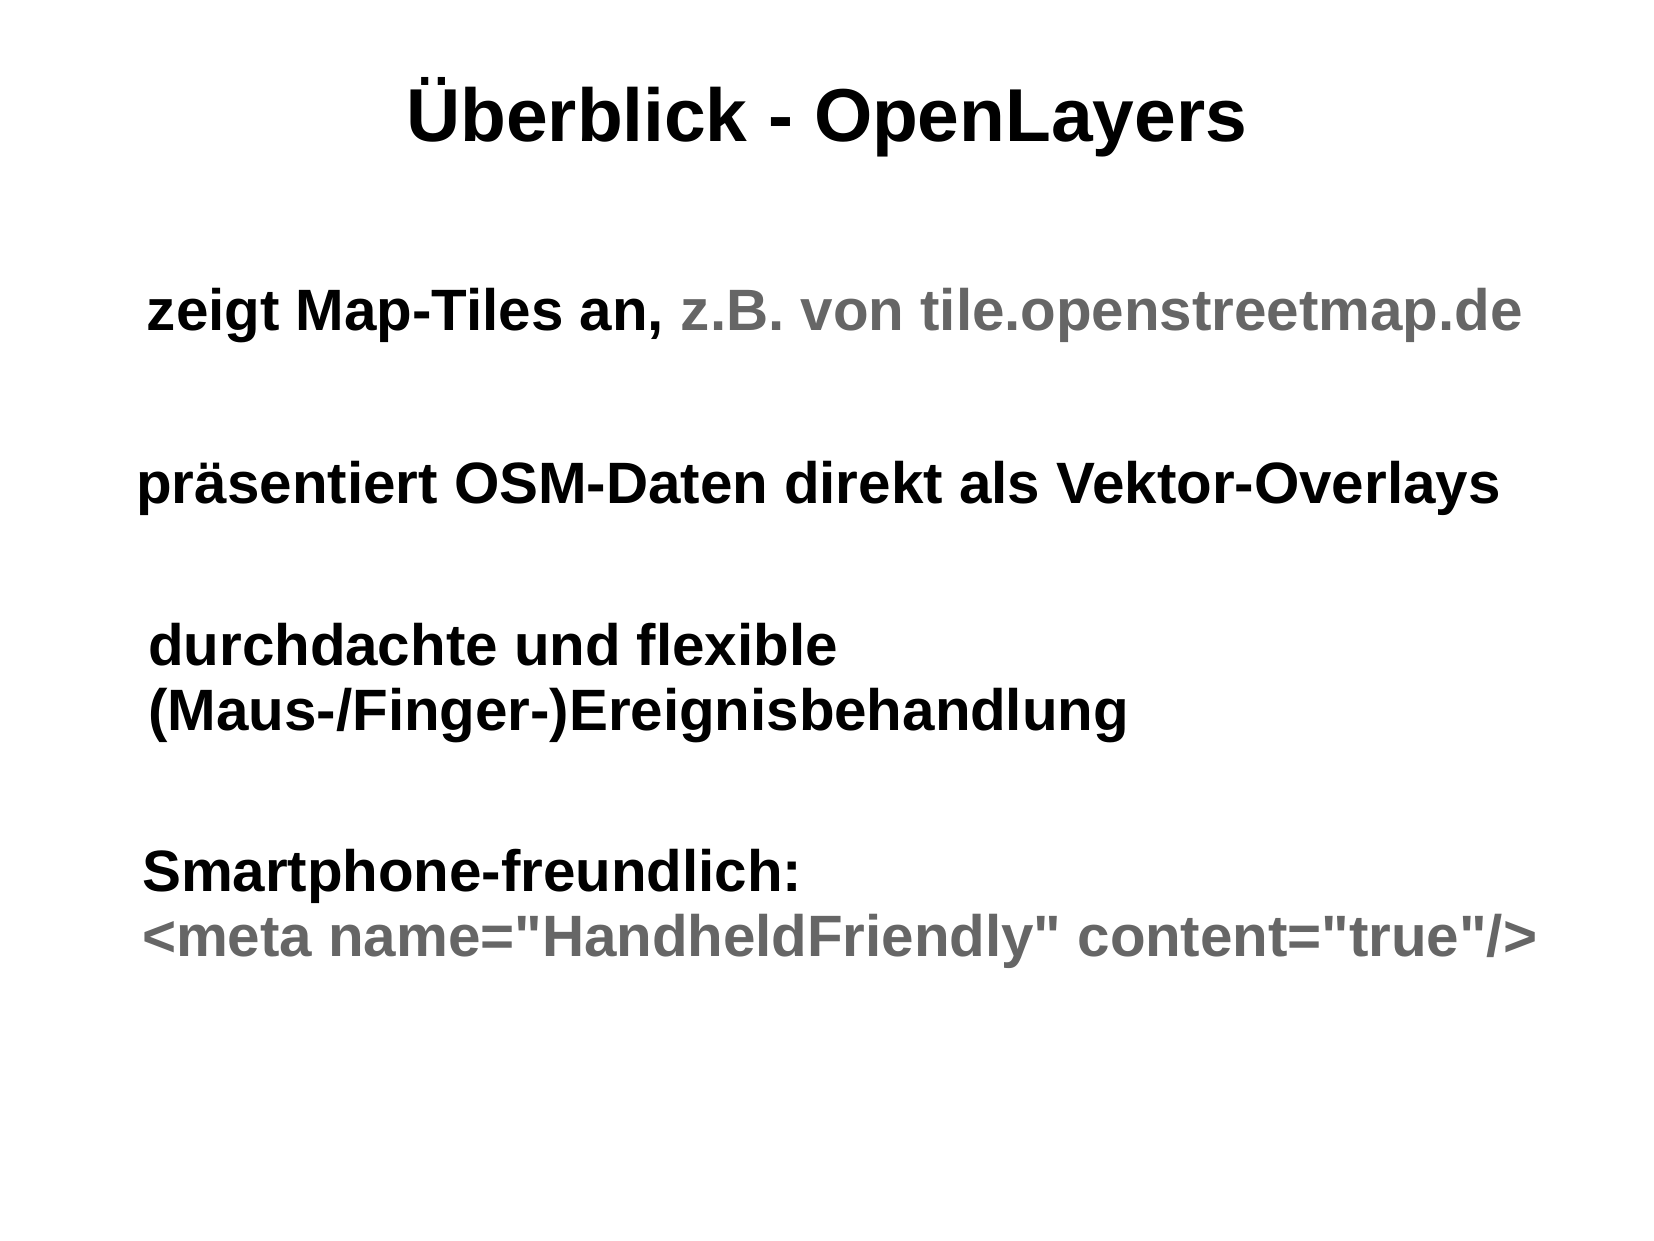

Überblick - OpenLayers
zeigt Map-Tiles an, z.B. von tile.openstreetmap.de
präsentiert OSM-Daten direkt als Vektor-Overlays
durchdachte und flexible
(Maus-/Finger-)Ereignisbehandlung
Smartphone-freundlich:
<meta name="HandheldFriendly" content="true"/>